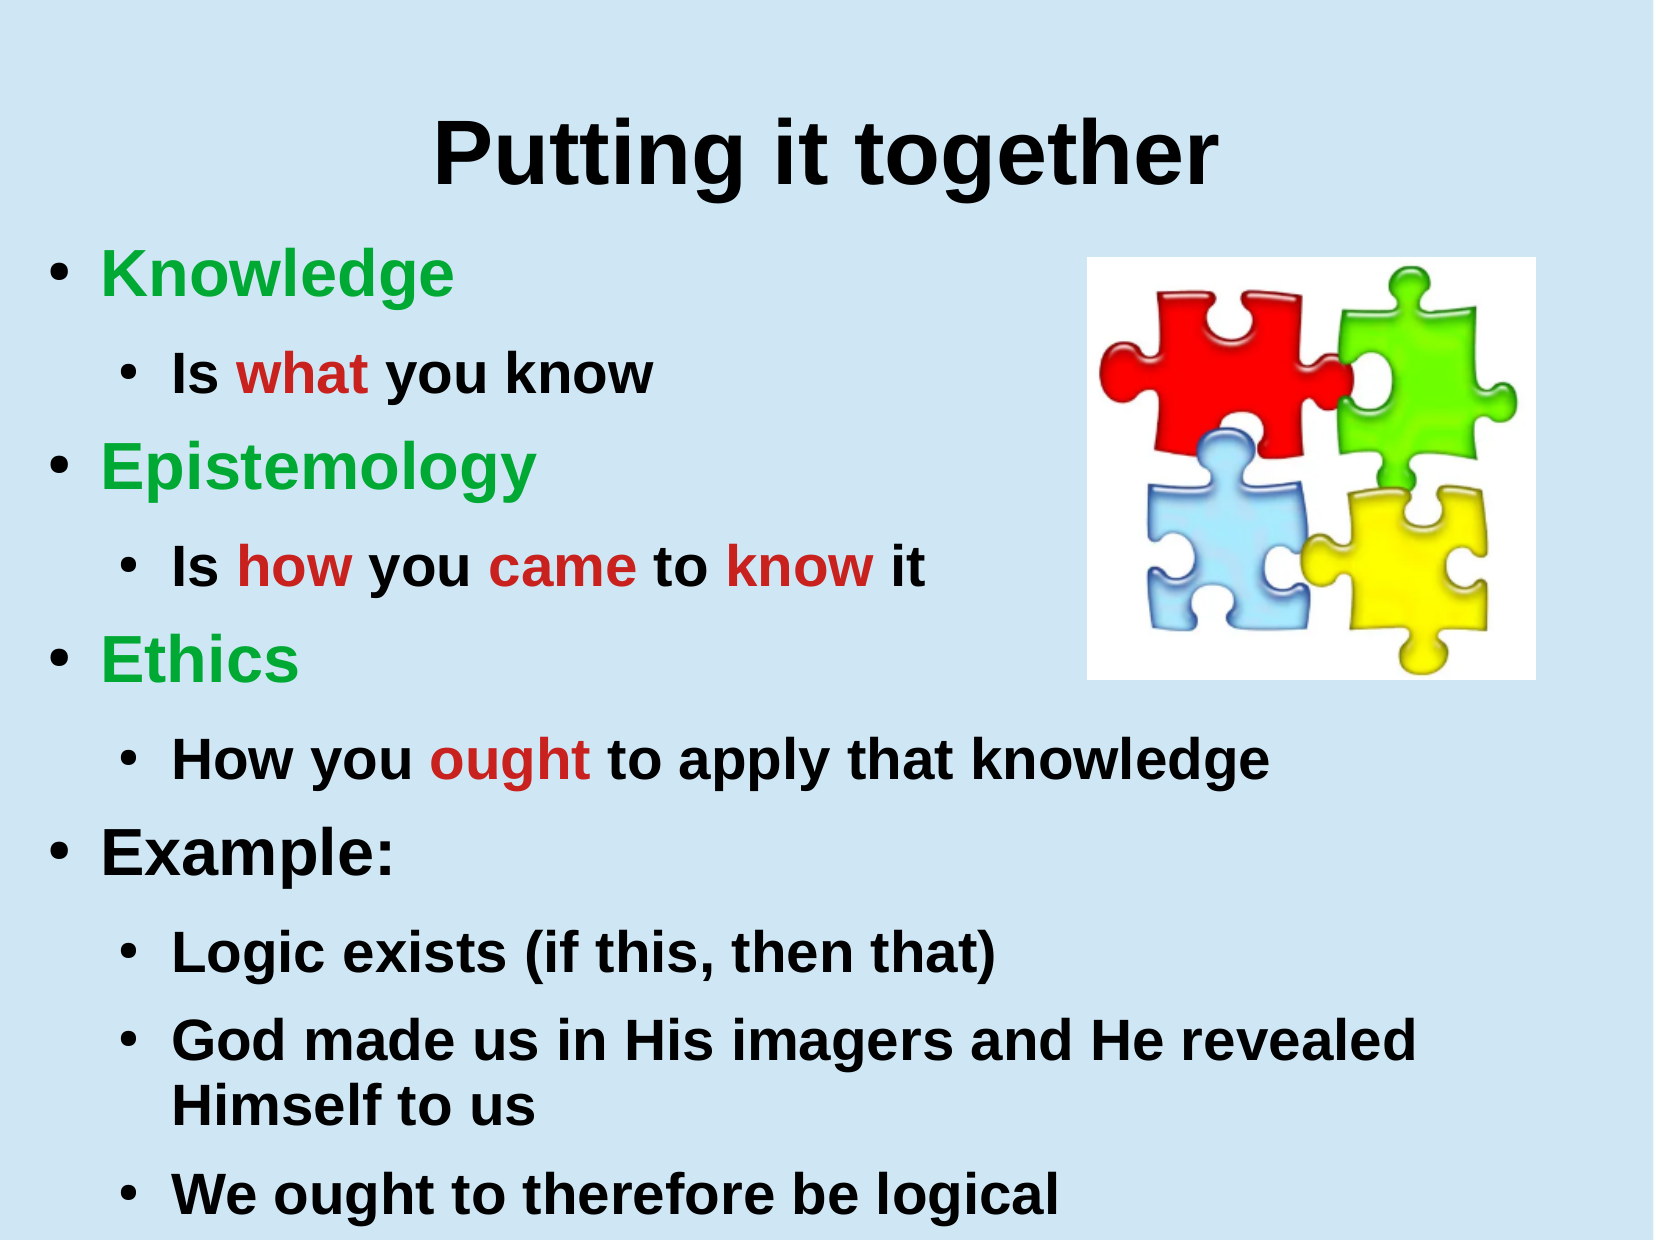

# Putting it together
Knowledge
Is what you know
Epistemology
Is how you came to know it
Ethics
How you ought to apply that knowledge
Example:
Logic exists (if this, then that)
God made us in His imagers and He revealed Himself to us
We ought to therefore be logical